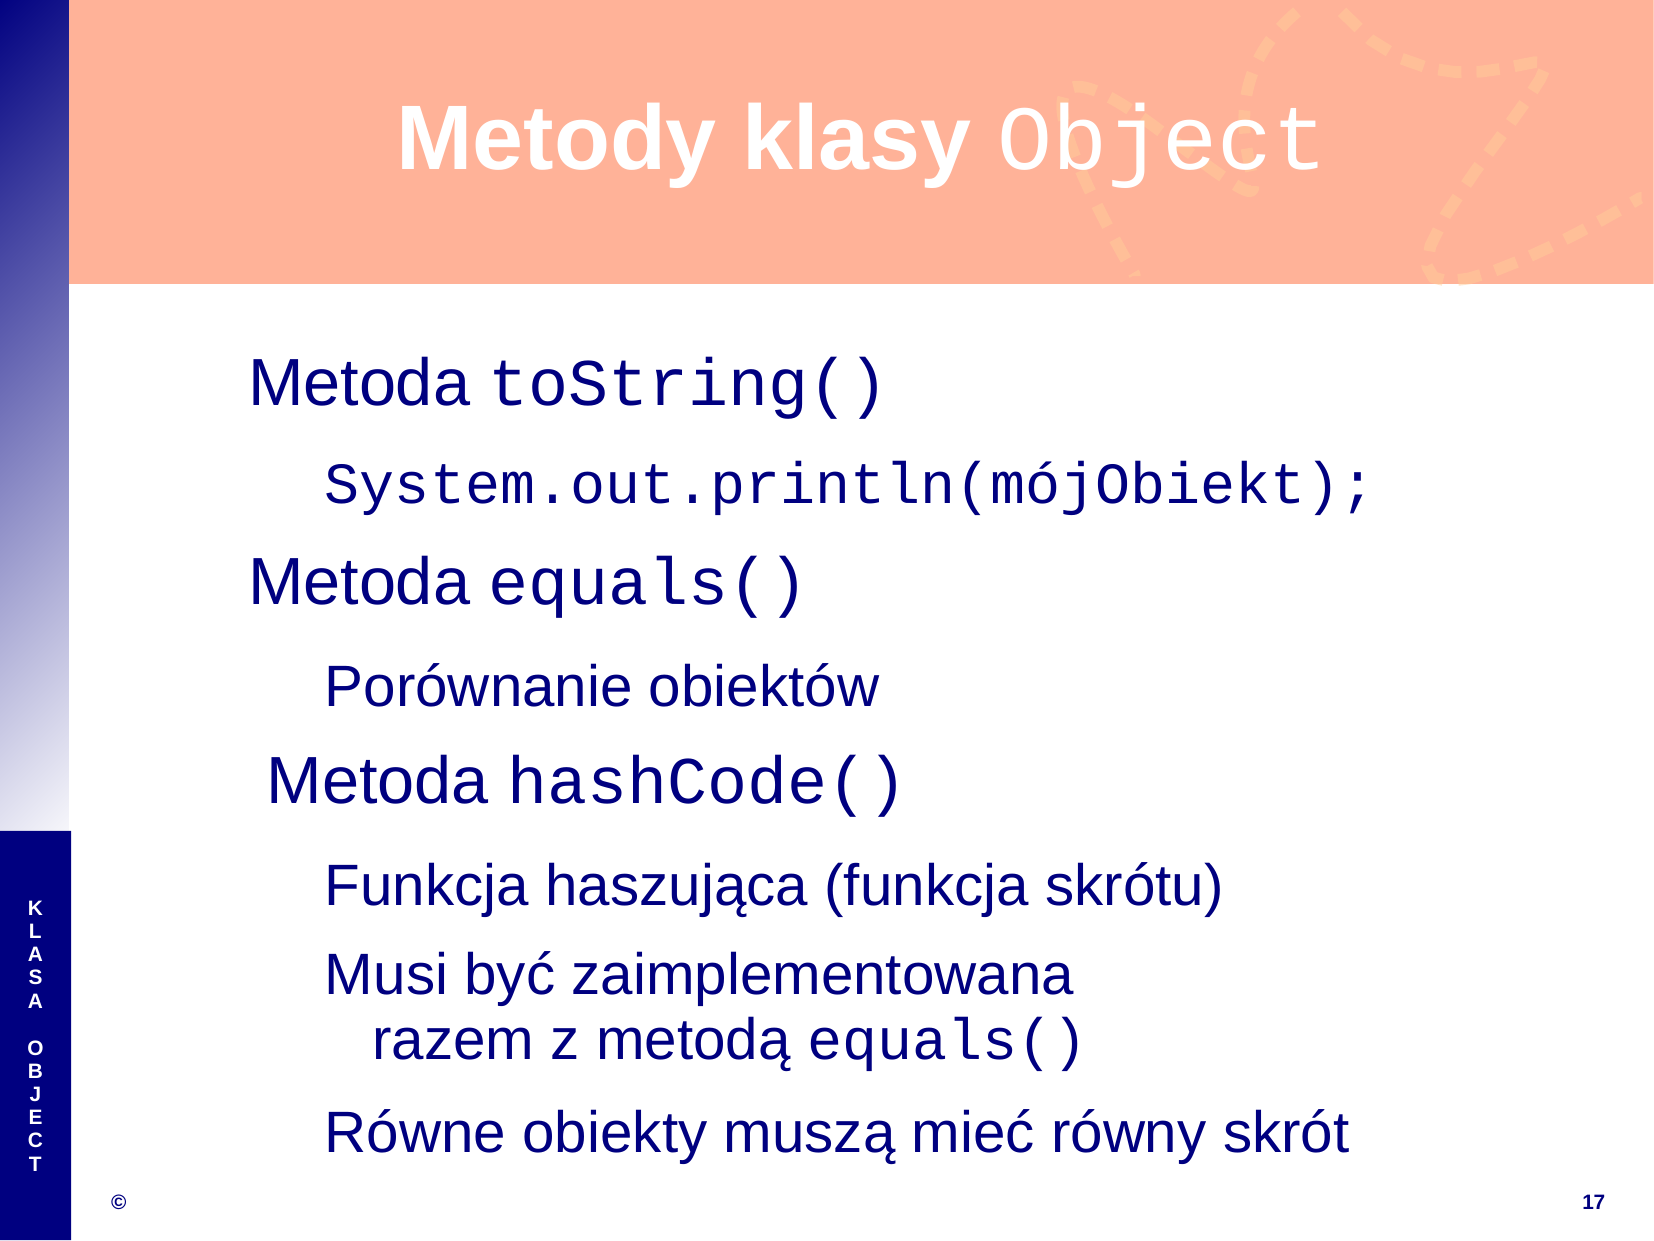

Metody klasy Object
# Metoda toString()
System.out.println(mójObiekt);
Metoda equals()
Porównanie obiektów
 Metoda hashCode()
Funkcja haszująca (funkcja skrótu)
Musi być zaimplementowana
razem z metodą equals()
Równe obiekty muszą mieć równy skrót
K
L
A
S
A
O
B
J
E
C
T